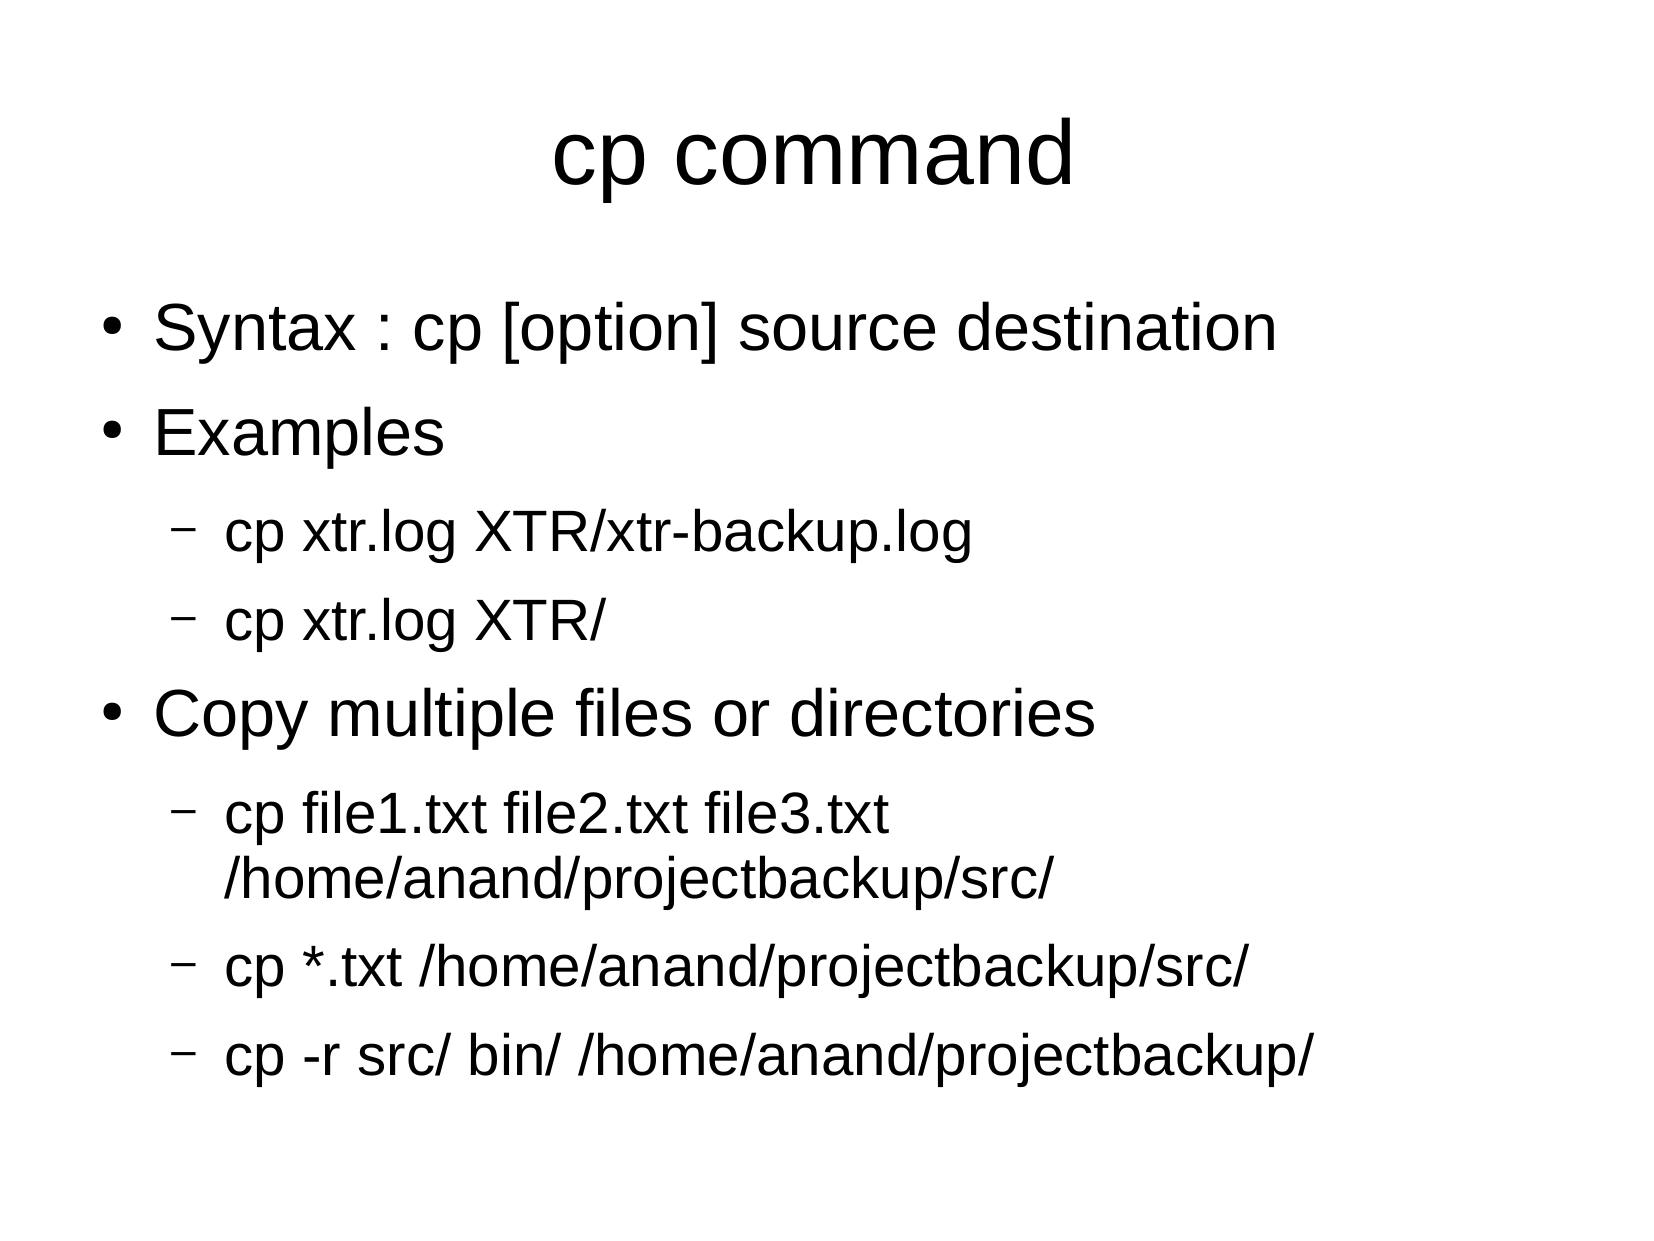

# cp command
Syntax : cp [option] source destination
Examples
cp xtr.log XTR/xtr-backup.log
cp xtr.log XTR/
Copy multiple files or directories
cp file1.txt file2.txt file3.txt /home/anand/projectbackup/src/
cp *.txt /home/anand/projectbackup/src/
cp -r src/ bin/ /home/anand/projectbackup/